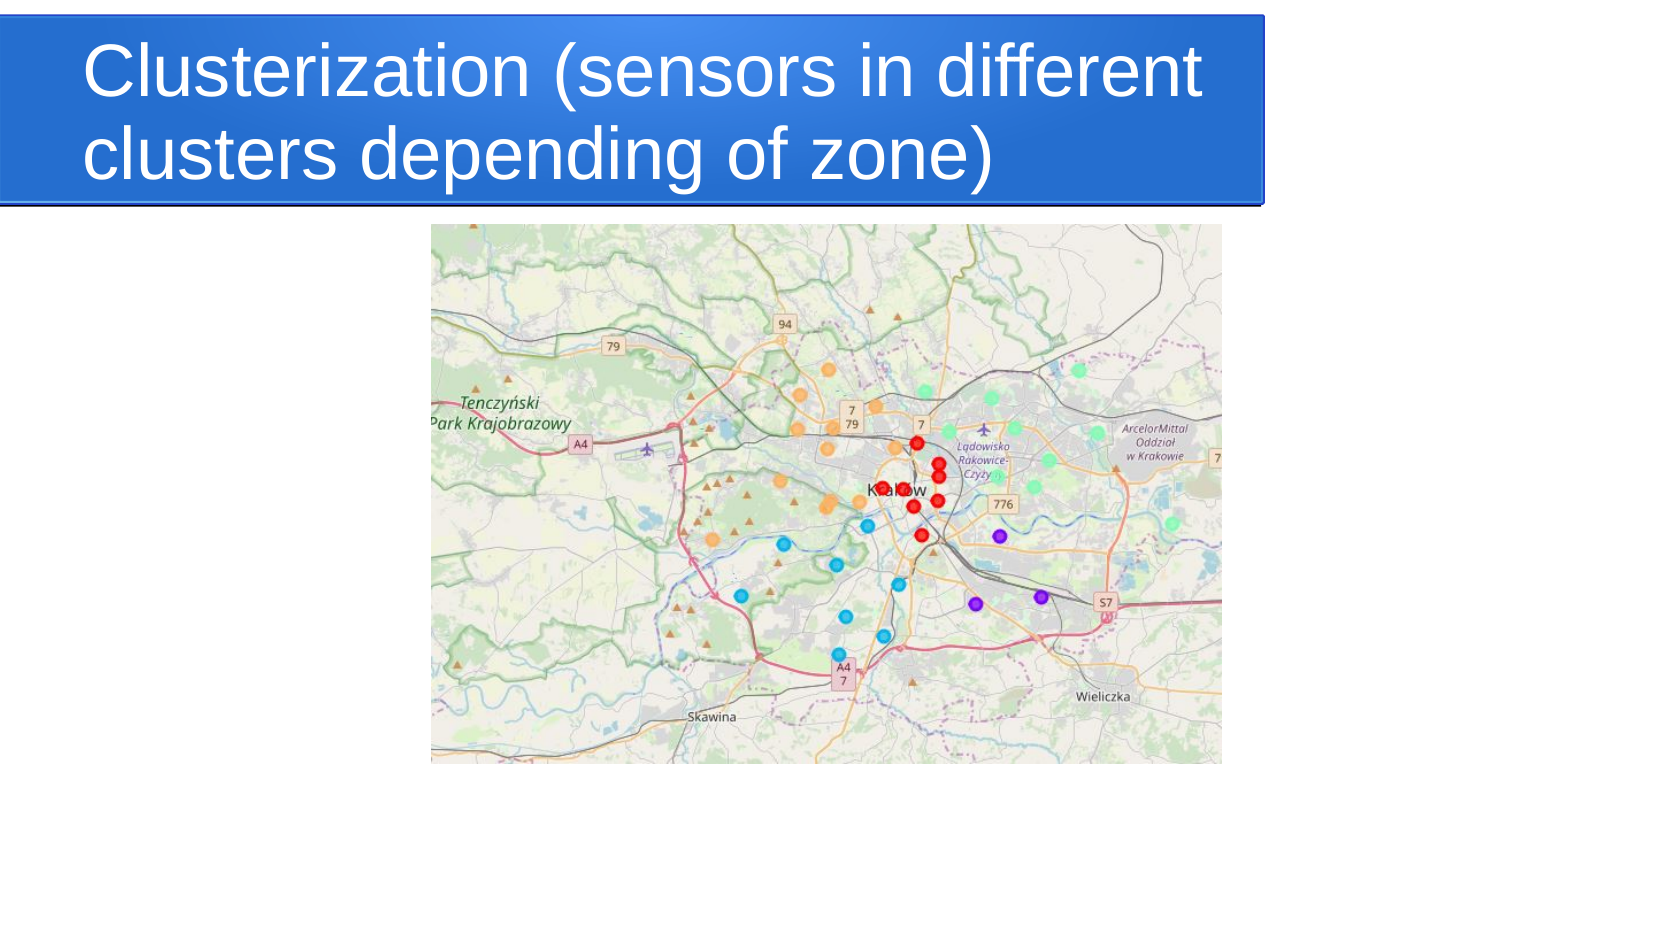

# Clusterization (sensors in different clusters depending of zone)